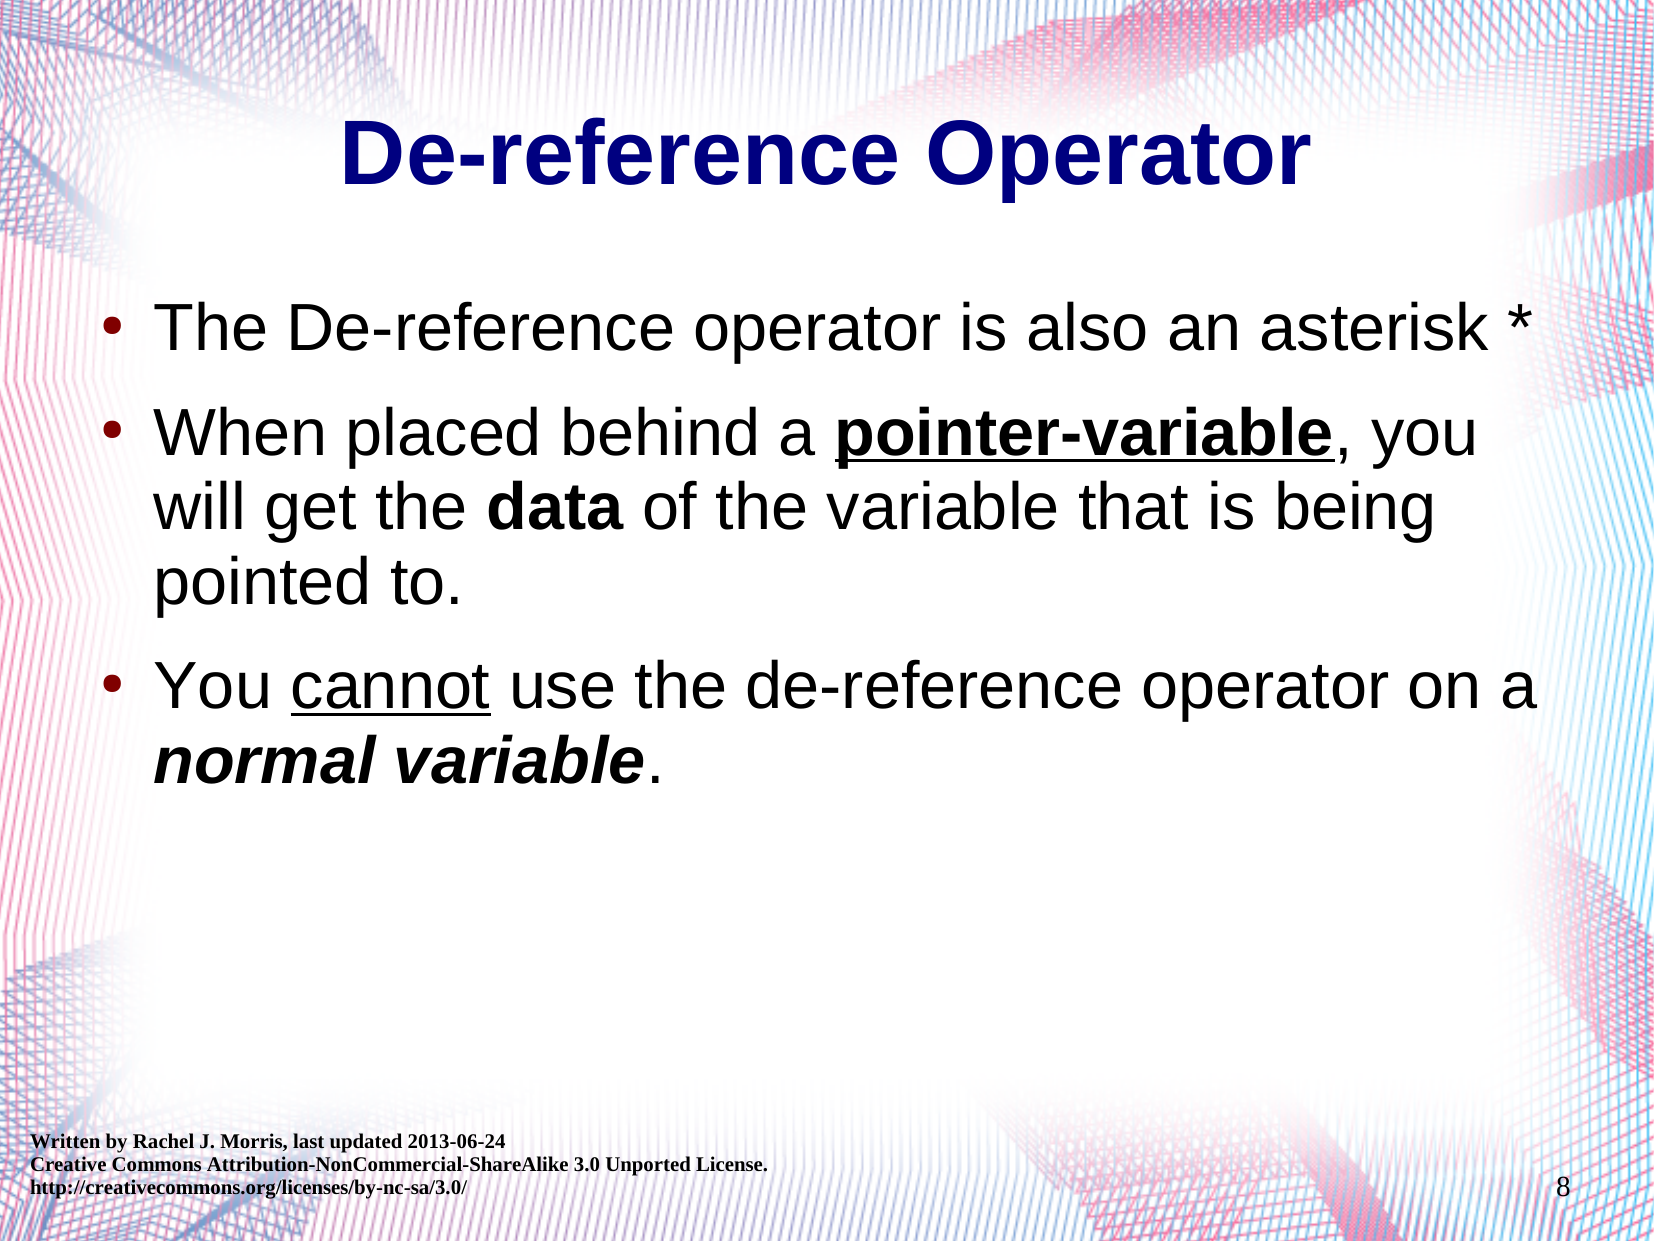

# De-reference Operator
The De-reference operator is also an asterisk *
When placed behind a pointer-variable, you will get the data of the variable that is being pointed to.
You cannot use the de-reference operator on a normal variable.
8